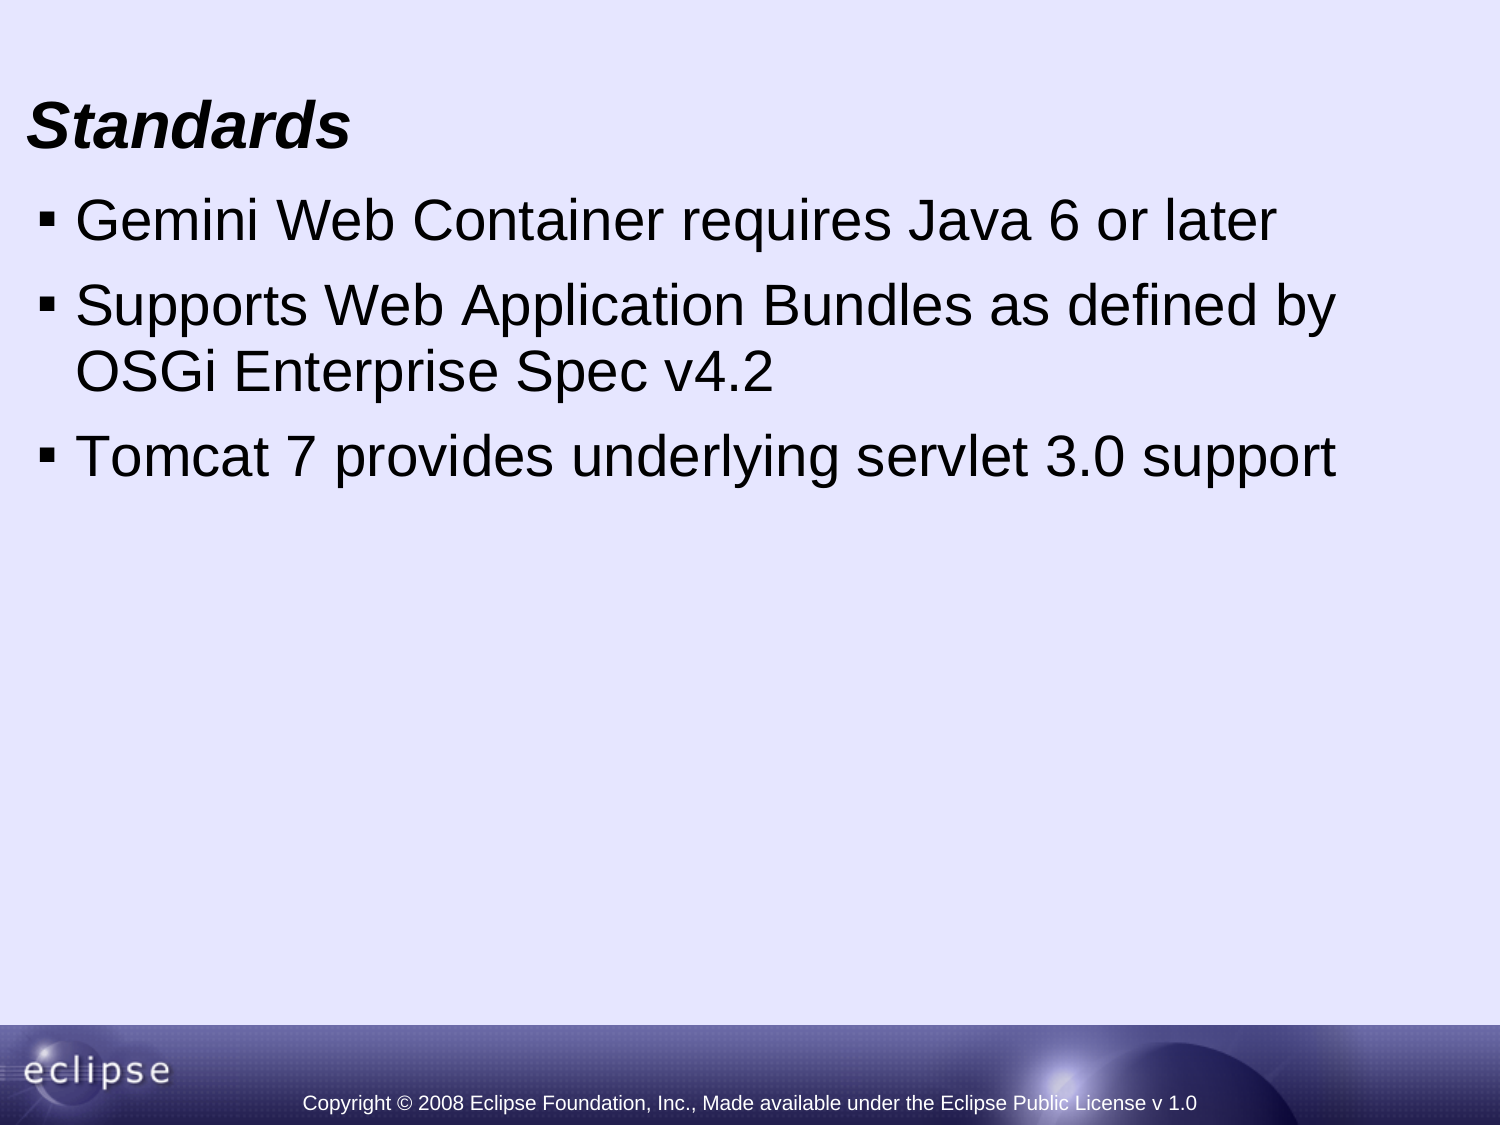

# Standards
Gemini Web Container requires Java 6 or later
Supports Web Application Bundles as defined by OSGi Enterprise Spec v4.2
Tomcat 7 provides underlying servlet 3.0 support